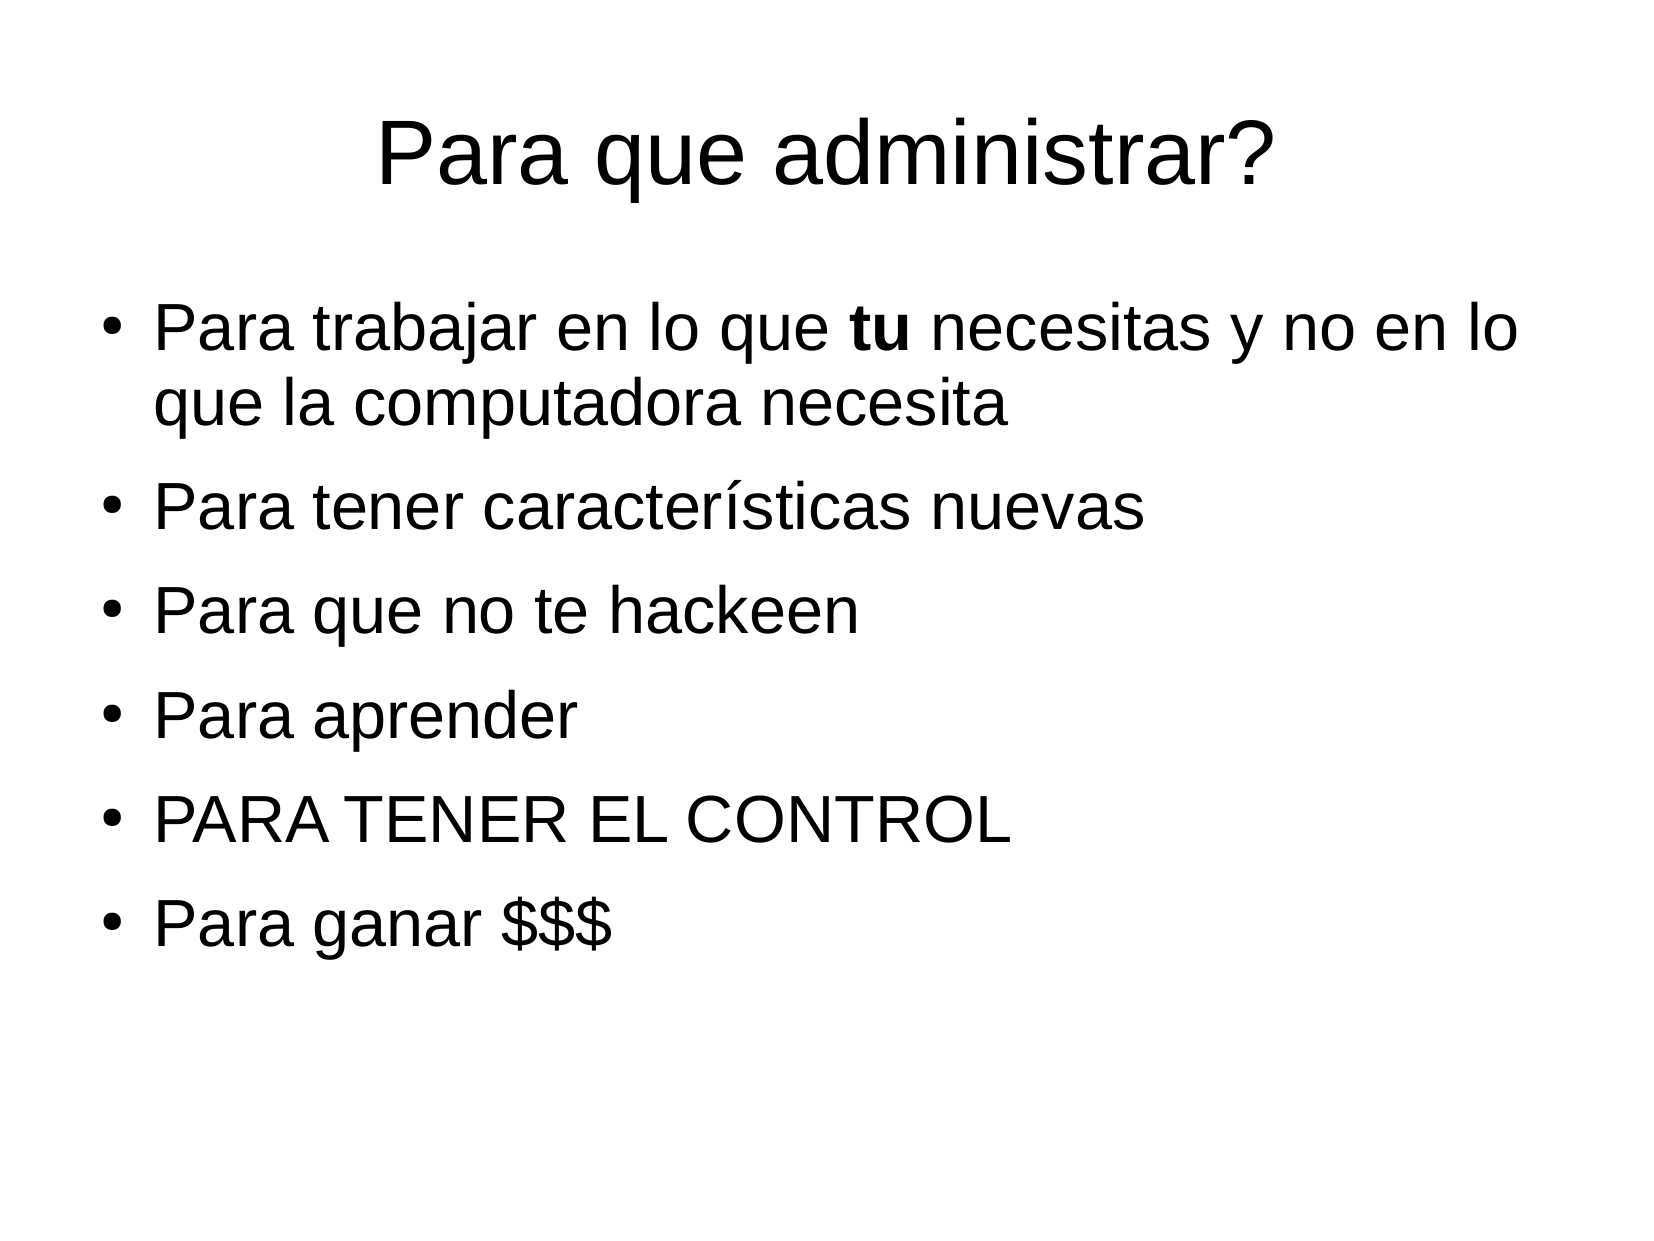

# Para que administrar?
Para trabajar en lo que tu necesitas y no en lo que la computadora necesita
Para tener características nuevas
Para que no te hackeen
Para aprender
PARA TENER EL CONTROL
Para ganar $$$